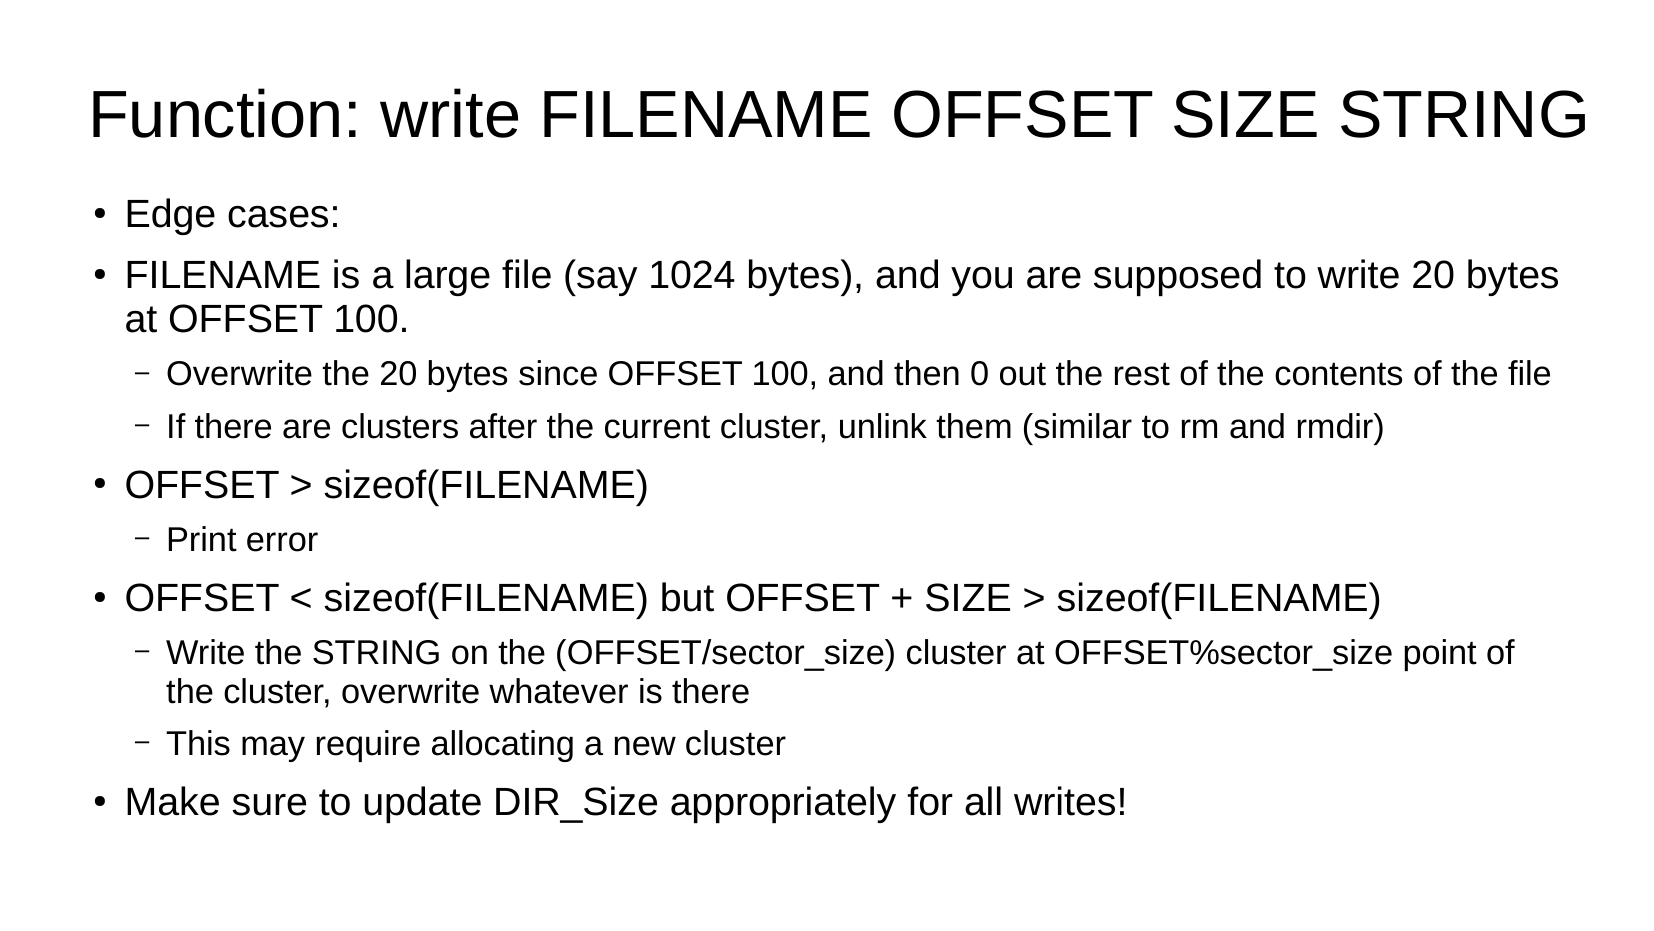

Function: write FILENAME OFFSET SIZE STRING
# Edge cases:
FILENAME is a large file (say 1024 bytes), and you are supposed to write 20 bytes at OFFSET 100.
Overwrite the 20 bytes since OFFSET 100, and then 0 out the rest of the contents of the file
If there are clusters after the current cluster, unlink them (similar to rm and rmdir)
OFFSET > sizeof(FILENAME)
Print error
OFFSET < sizeof(FILENAME) but OFFSET + SIZE > sizeof(FILENAME)
Write the STRING on the (OFFSET/sector_size) cluster at OFFSET%sector_size point of the cluster, overwrite whatever is there
This may require allocating a new cluster
Make sure to update DIR_Size appropriately for all writes!